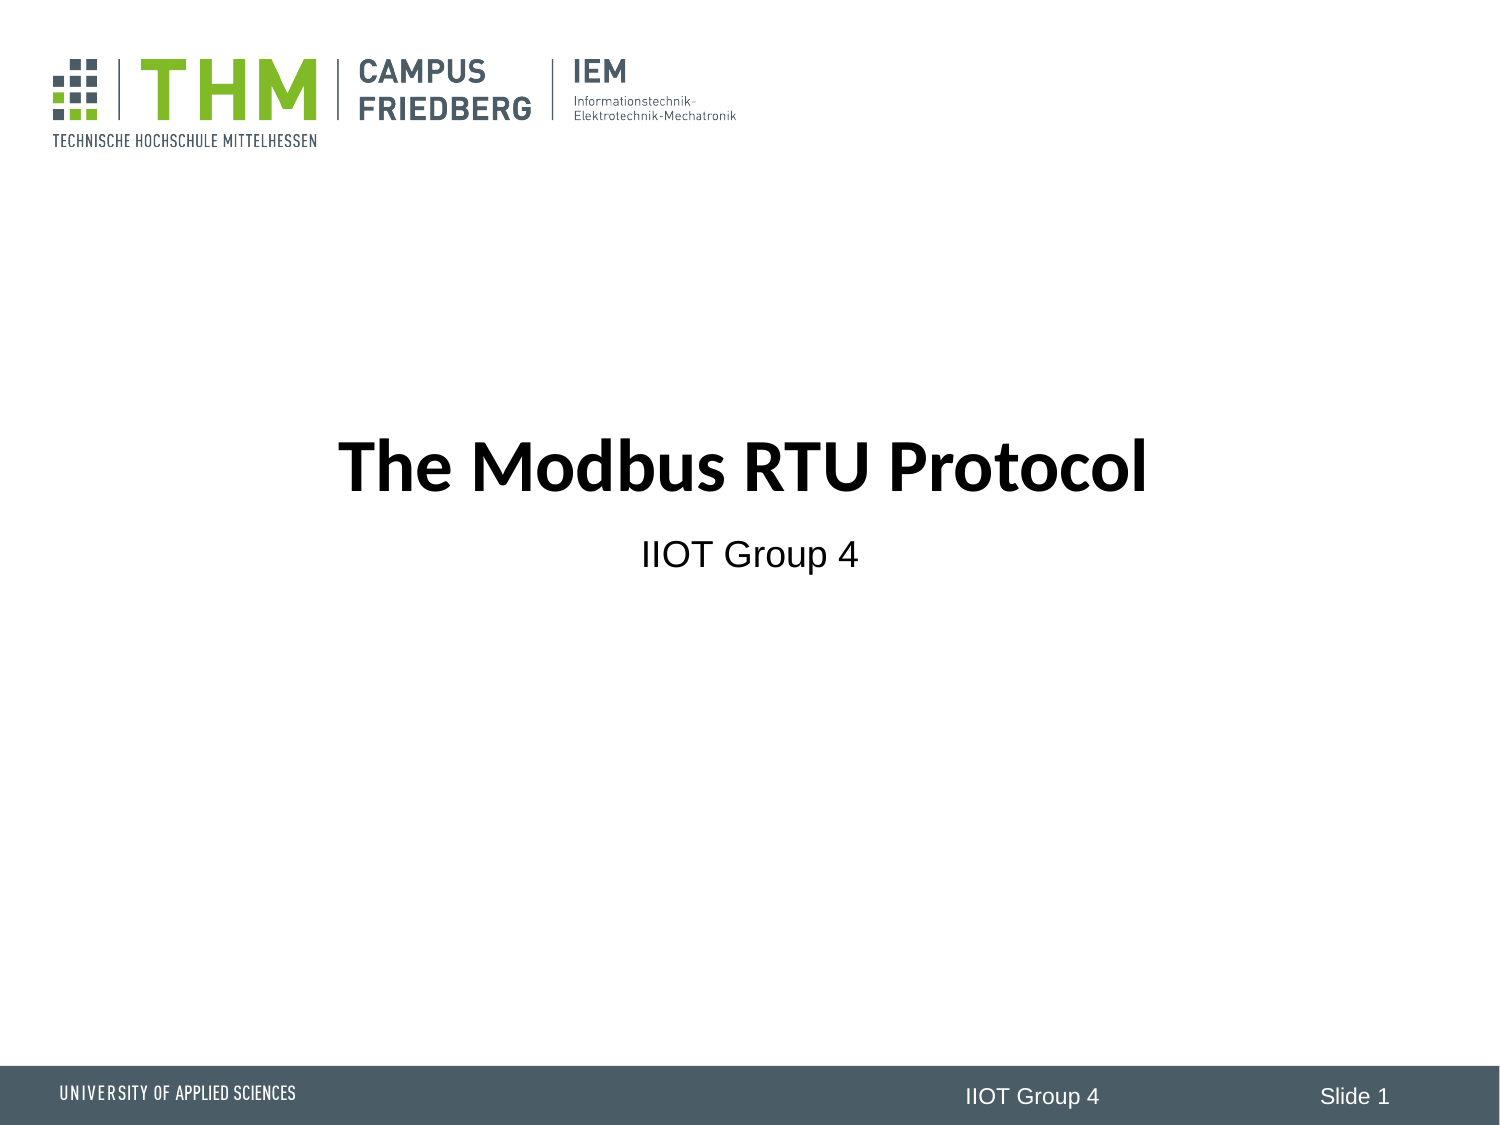

# 1
The Modbus RTU Protocol
IIOT Group 4